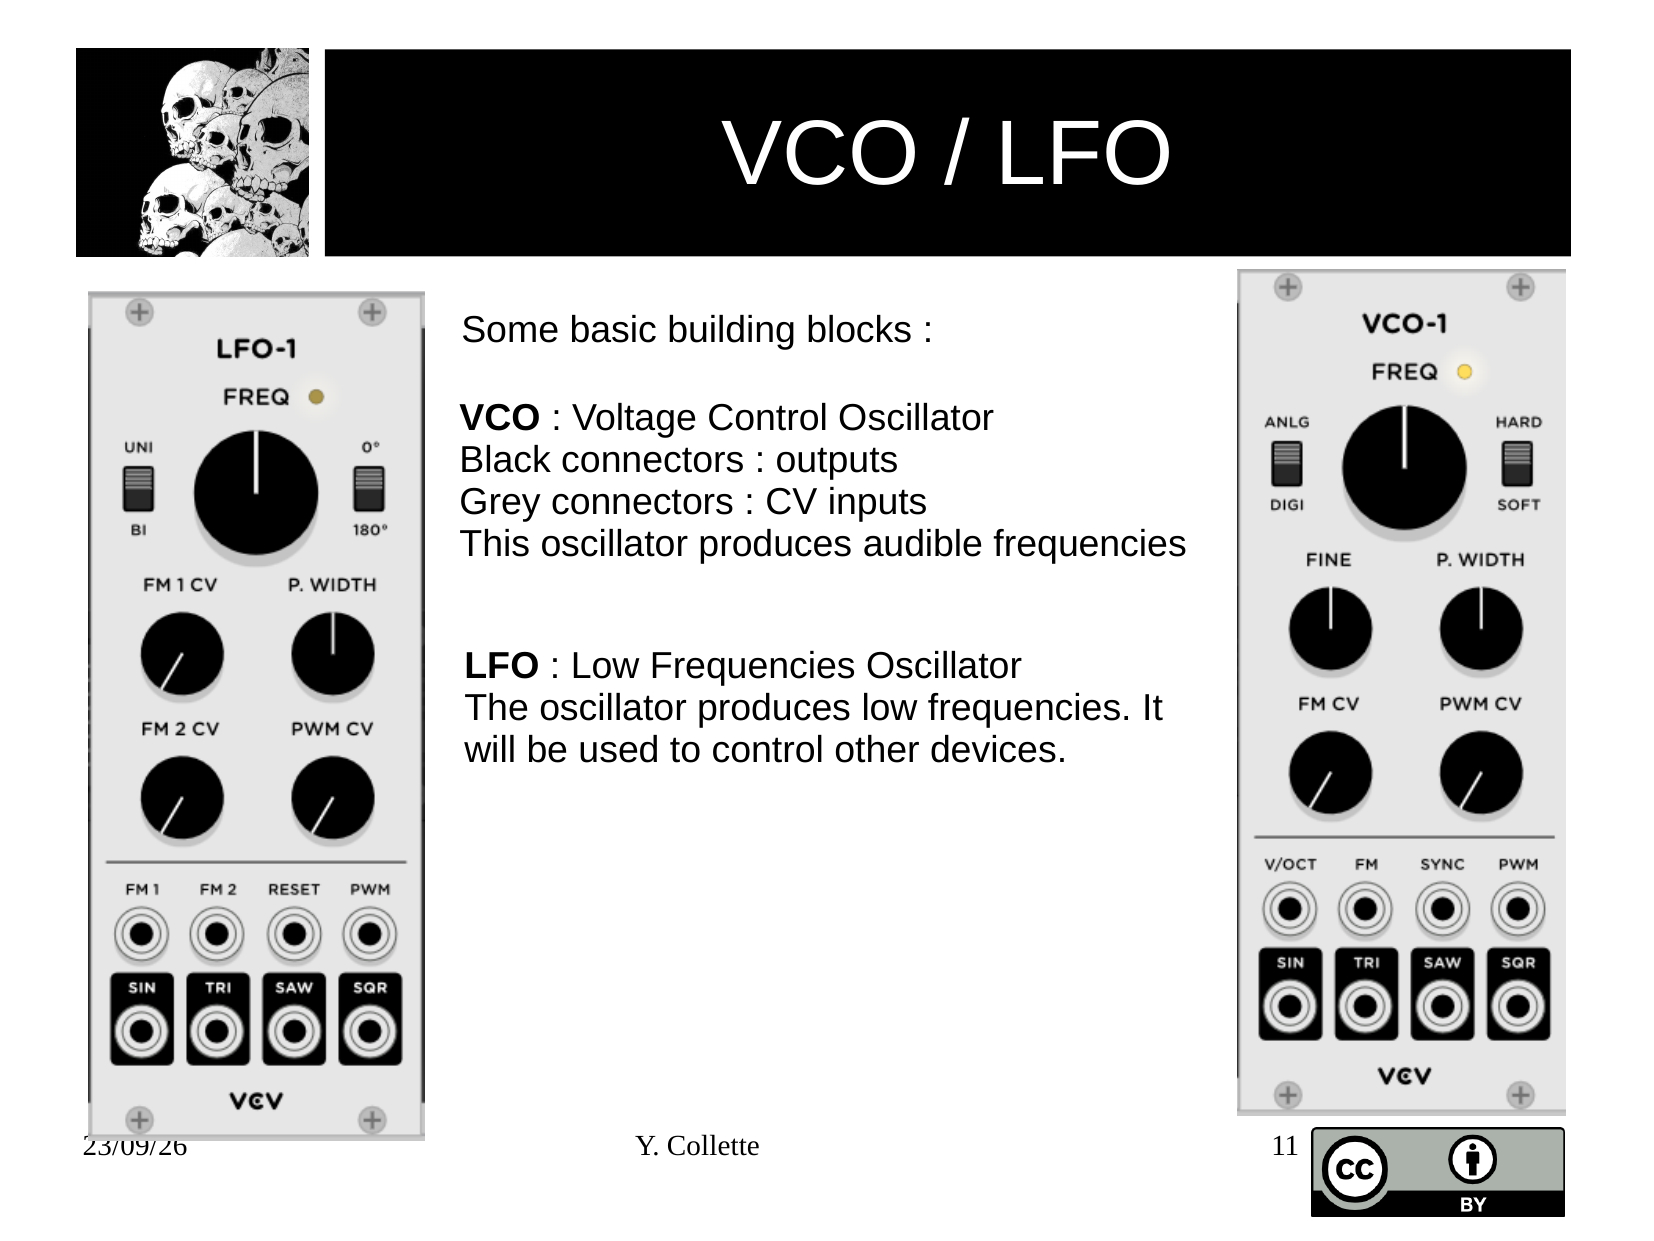

# VCO / LFO
Some basic building blocks :
VCO : Voltage Control Oscillator
Black connectors : outputs
Grey connectors : CV inputs
This oscillator produces audible frequencies
LFO : Low Frequencies Oscillator
The oscillator produces low frequencies. It will be used to control other devices.
Y. Collette
11